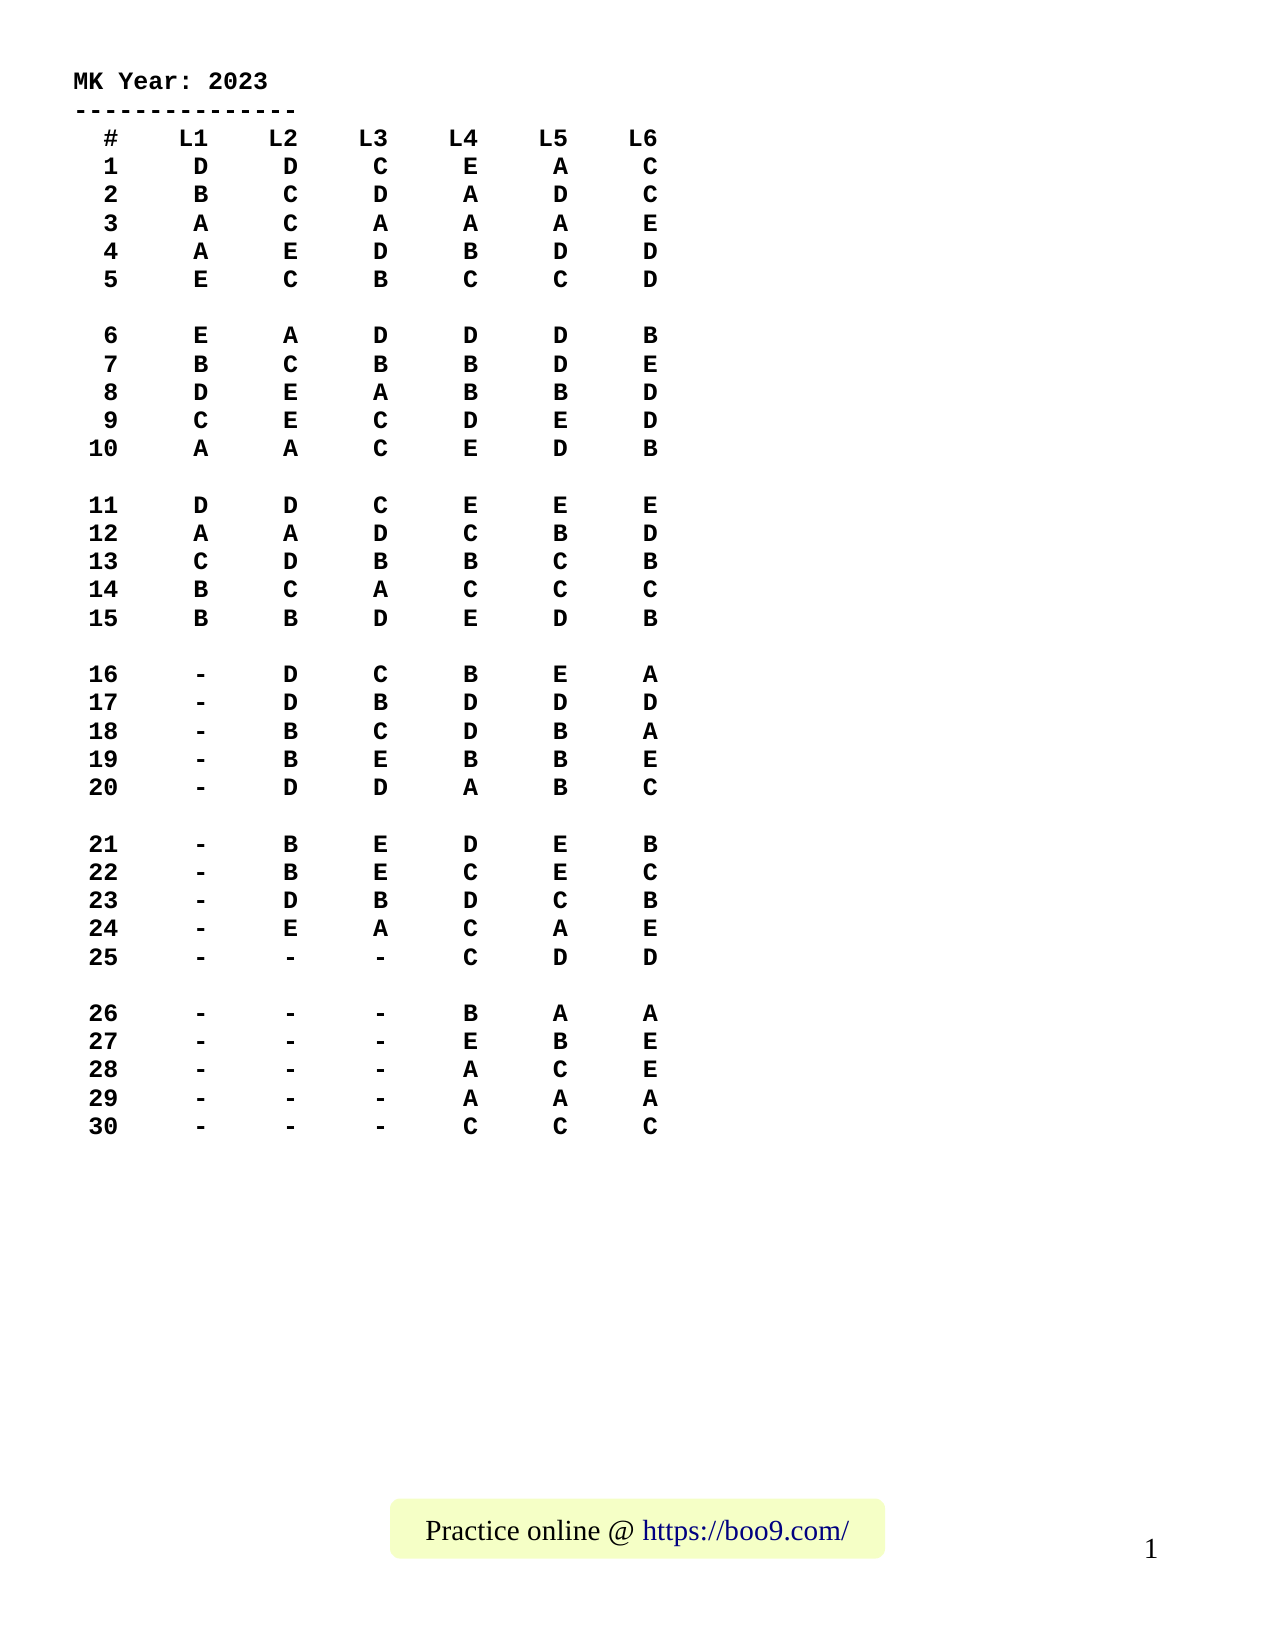

MK Year: 2023
---------------
 # L1 L2 L3 L4 L5 L6
 1 D D C E A C
 2 B C D A D C
 3 A C A A A E
 4 A E D B D D
 5 E C B C C D
 6 E A D D D B
 7 B C B B D E
 8 D E A B B D
 9 C E C D E D
 10 A A C E D B
 11 D D C E E E
 12 A A D C B D
 13 C D B B C B
 14 B C A C C C
 15 B B D E D B
 16 - D C B E A
 17 - D B D D D
 18 - B C D B A
 19 - B E B B E
 20 - D D A B C
 21 - B E D E B
 22 - B E C E C
 23 - D B D C B
 24 - E A C A E
 25 - - - C D D
 26 - - - B A A
 27 - - - E B E
 28 - - - A C E
 29 - - - A A A
 30 - - - C C C
1